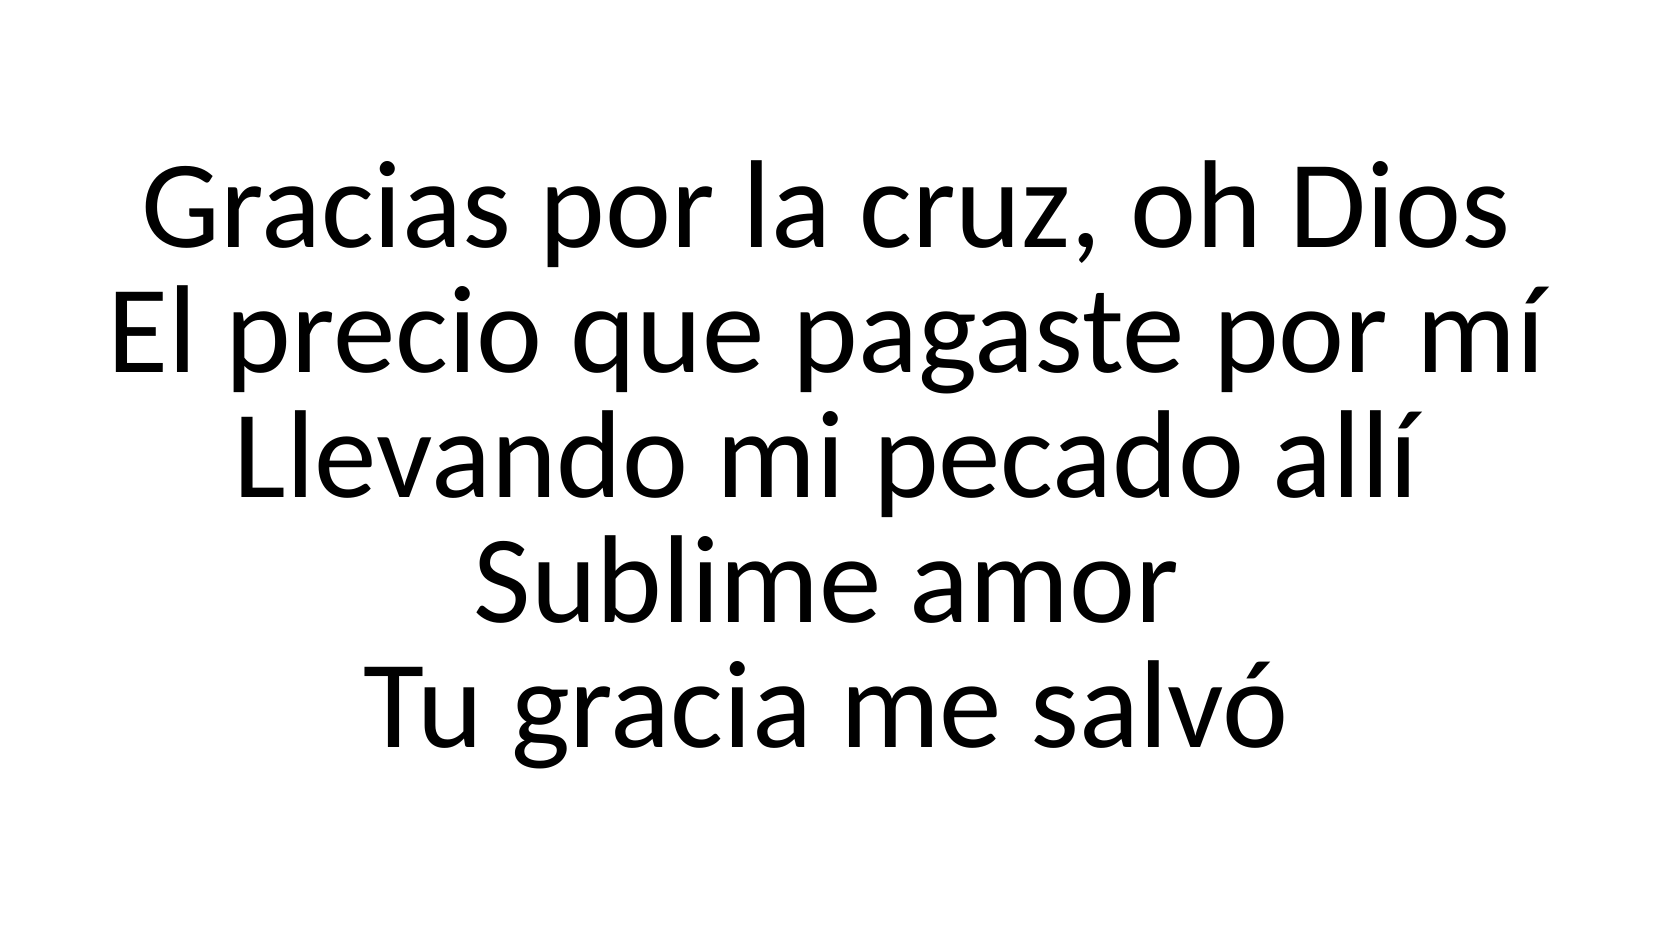

# Gracias por la cruz, oh Dios El precio que pagaste por mí Llevando mi pecado allí Sublime amor Tu gracia me salvó